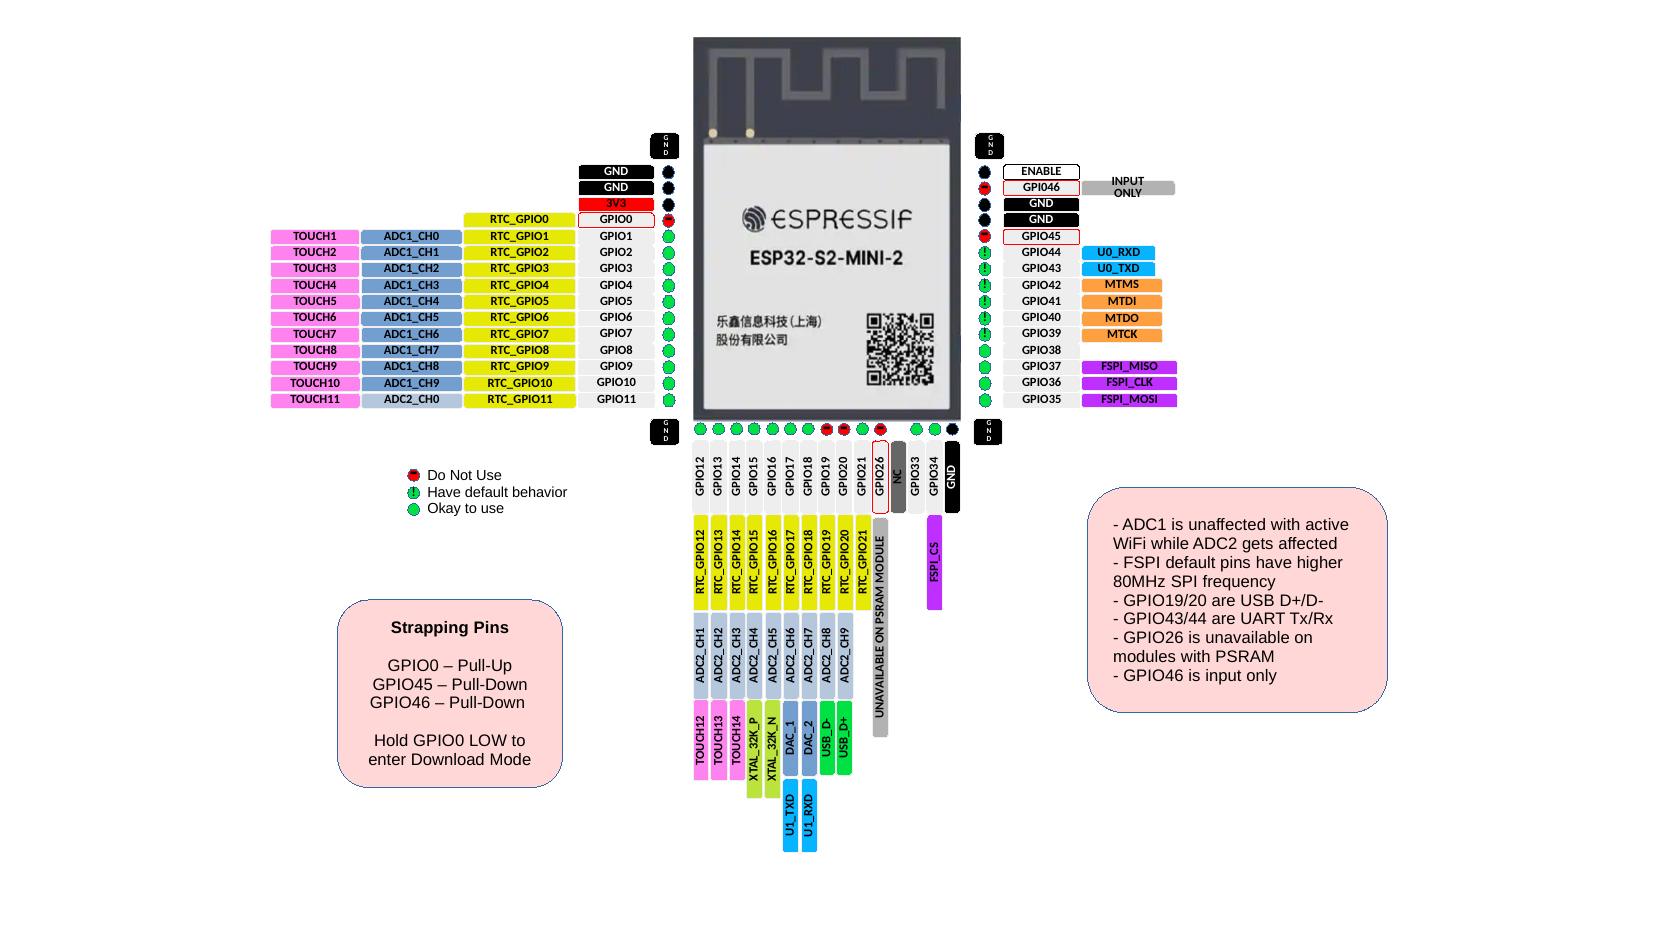

GND
GND
GND
ENABLE
GND
GPI046
INPUT ONLY
-
3V3
GND
GPIO0
GND
RTC_GPIO0
-
-
GPIO1
GPIO45
TOUCH1
ADC1_CH0
RTC_GPIO1
U0_RXD
GPIO2
GPIO44
TOUCH2
ADC1_CH1
RTC_GPIO2
!
U0_TXD
GPIO3
GPIO43
TOUCH3
ADC1_CH2
RTC_GPIO3
!
MTMS
GPIO4
GPIO42
TOUCH4
ADC1_CH3
RTC_GPIO4
!
GPIO5
GPIO41
TOUCH5
ADC1_CH4
RTC_GPIO5
MTDI
!
GPIO6
GPIO40
TOUCH6
ADC1_CH5
RTC_GPIO6
!
MTDO
GPIO7
GPIO39
TOUCH7
ADC1_CH6
RTC_GPIO7
!
MTCK
GPIO8
GPIO38
TOUCH8
ADC1_CH7
RTC_GPIO8
GPIO9
GPIO37
FSPI_MISO
TOUCH9
ADC1_CH8
RTC_GPIO9
FSPI_CLK
GPIO10
GPIO36
TOUCH10
ADC1_CH9
RTC_GPIO10
GPIO11
GPIO11
GPIO11
GPIO35
FSPI_MOSI
TOUCH11
TOUCH11
ADC2_CH0
ADC2_CH0
RTC_GPIO11
RTC_GPIO11
B
B
GND
GND
-
-
-
Do Not Use
Have default behavior
Okay to use
-
GPIO12
GPIO13
GPIO14
GPIO15
GPIO16
GPIO17
GPIO18
GPIO20
GPIO21
GPIO26
NC
GPIO33
GPIO34
GND
GPIO19
!
- ADC1 is unaffected with active WiFi while ADC2 gets affected
- FSPI default pins have higher 80MHz SPI frequency
- GPIO19/20 are USB D+/D-
- GPIO43/44 are UART Tx/Rx
- GPIO26 is unavailable on modules with PSRAM
- GPIO46 is input only
RTC_GPIO13
RTC_GPIO12
RTC_GPIO14
RTC_GPIO15
RTC_GPIO16
RTC_GPIO17
RTC_GPIO18
RTC_GPIO19
RTC_GPIO20
RTC_GPIO21
FSPI_CS
Strapping Pins
GPIO0 – Pull-Up
GPIO45 – Pull-Down
GPIO46 – Pull-Down
Hold GPIO0 LOW to enter Download Mode
UNAVAILABLE ON PSRAM MODULE
ADC2_CH2
ADC2_CH1
ADC2_CH3
ADC2_CH4
ADC2_CH5
ADC2_CH6
ADC2_CH7
ADC2_CH8
ADC2_CH9
USB_D-
USB_D+
DAC_1
DAC_2
TOUCH13
TOUCH12
TOUCH14
XTAL_32K_P
XTAL_32K_N
U1_TXD
U1_RXD